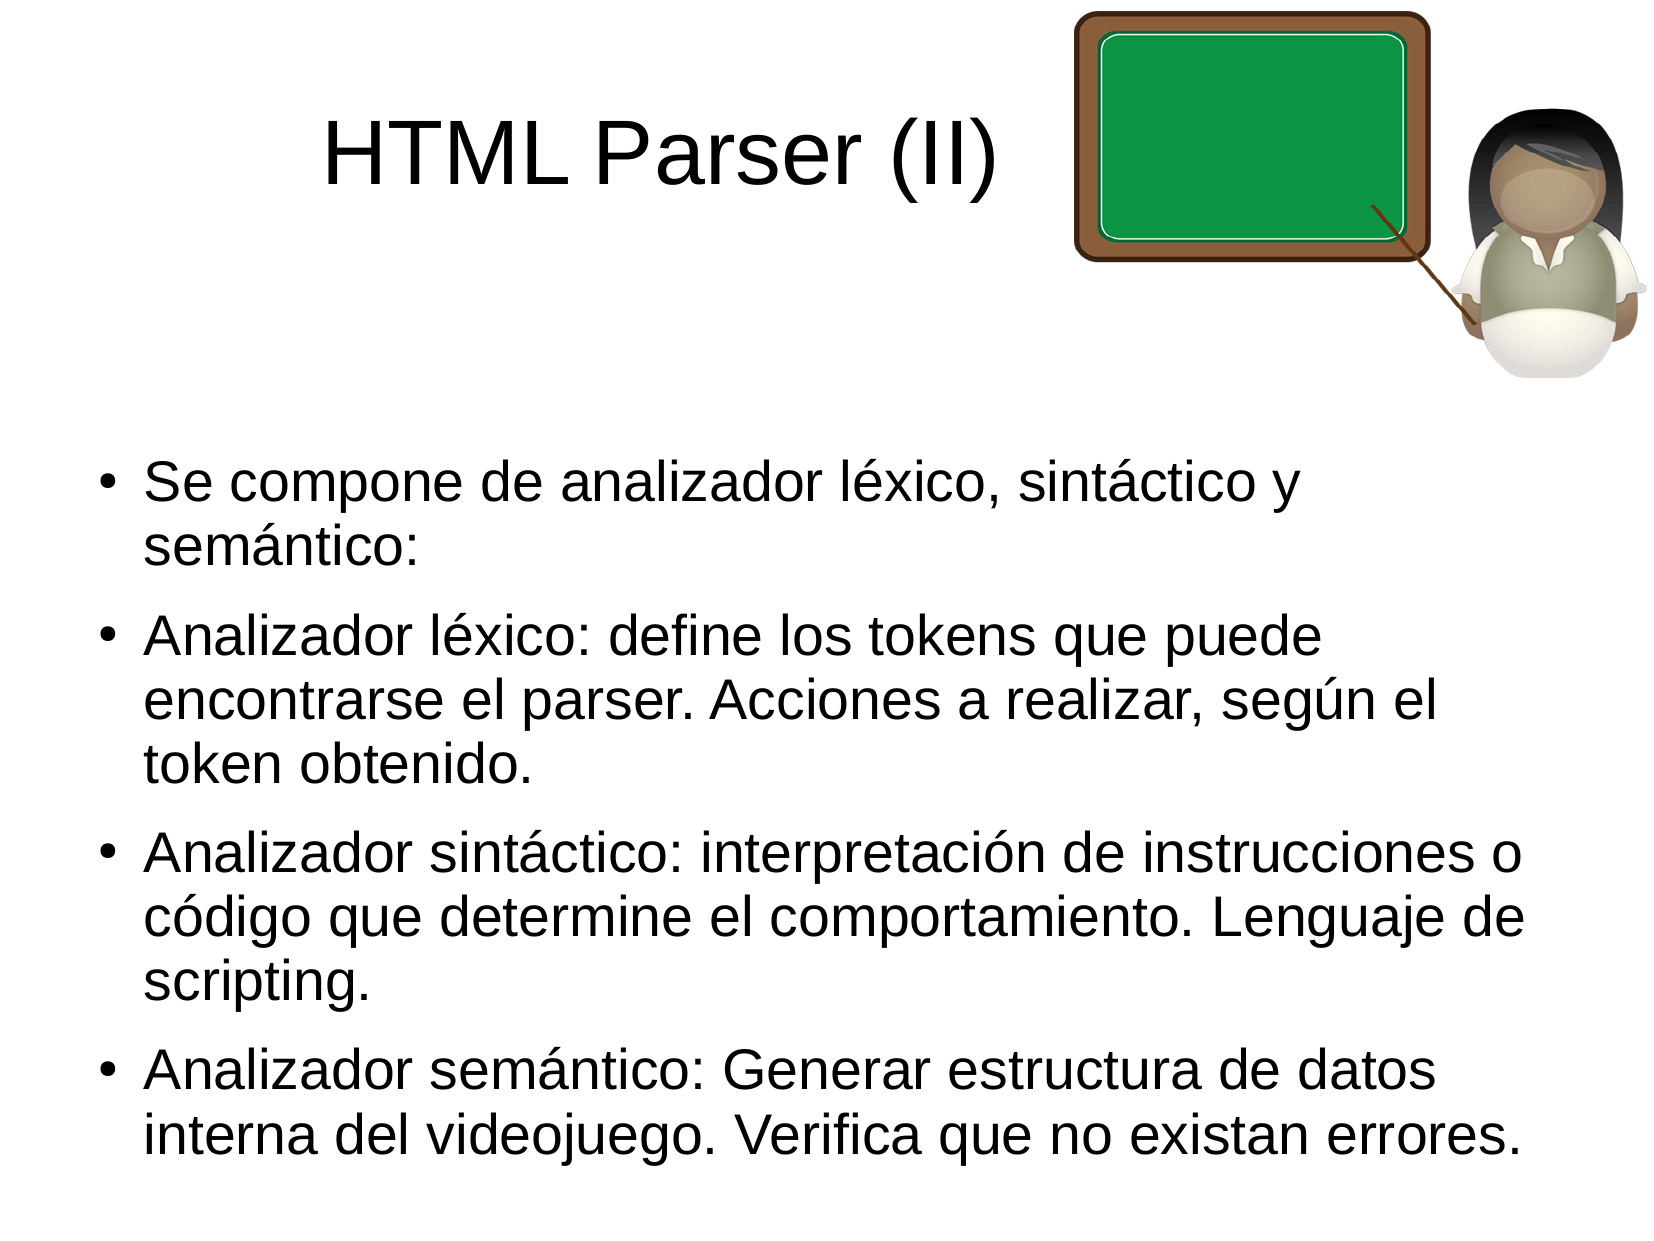

# HTML Parser (II)
Se compone de analizador léxico, sintáctico y semántico:
Analizador léxico: define los tokens que puede encontrarse el parser. Acciones a realizar, según el token obtenido.
Analizador sintáctico: interpretación de instrucciones o código que determine el comportamiento. Lenguaje de scripting.
Analizador semántico: Generar estructura de datos interna del videojuego. Verifica que no existan errores.